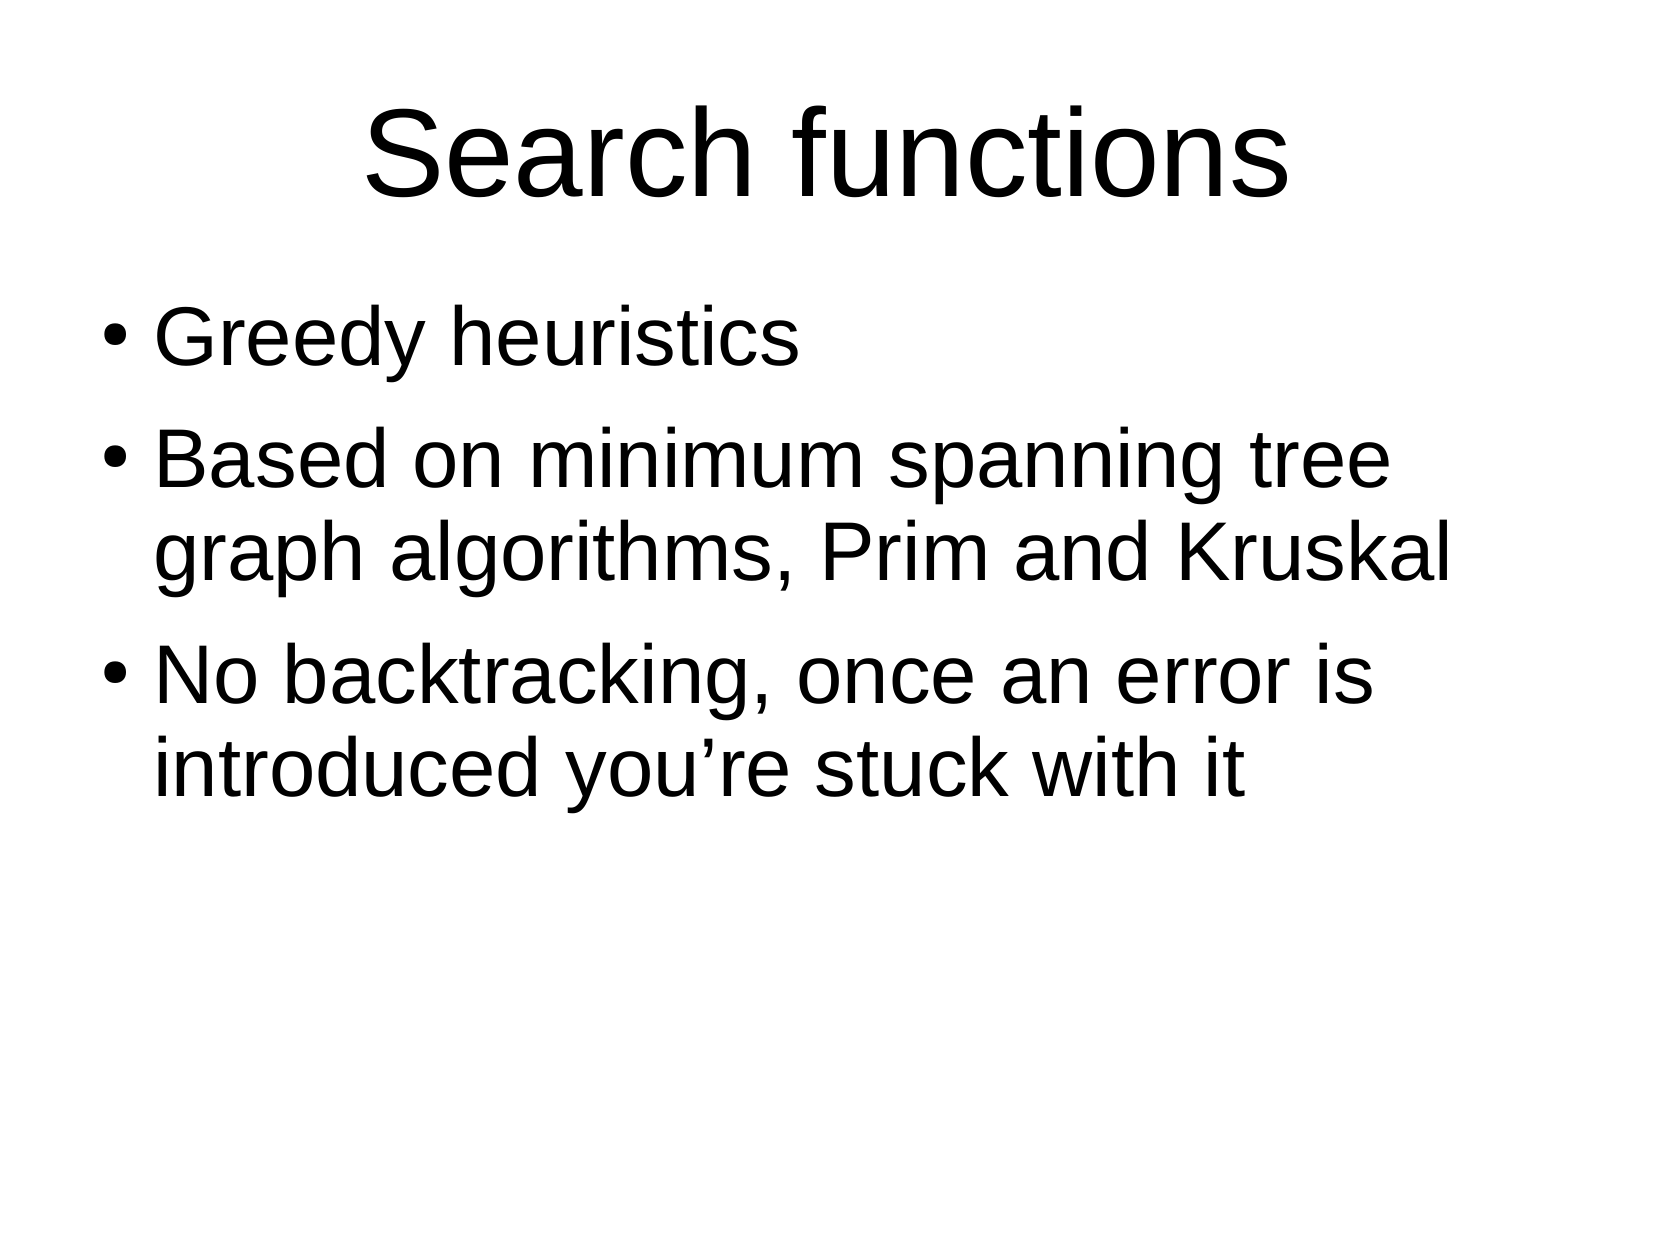

# Search functions
Greedy heuristics
Based on minimum spanning tree graph algorithms, Prim and Kruskal
No backtracking, once an error is introduced you’re stuck with it